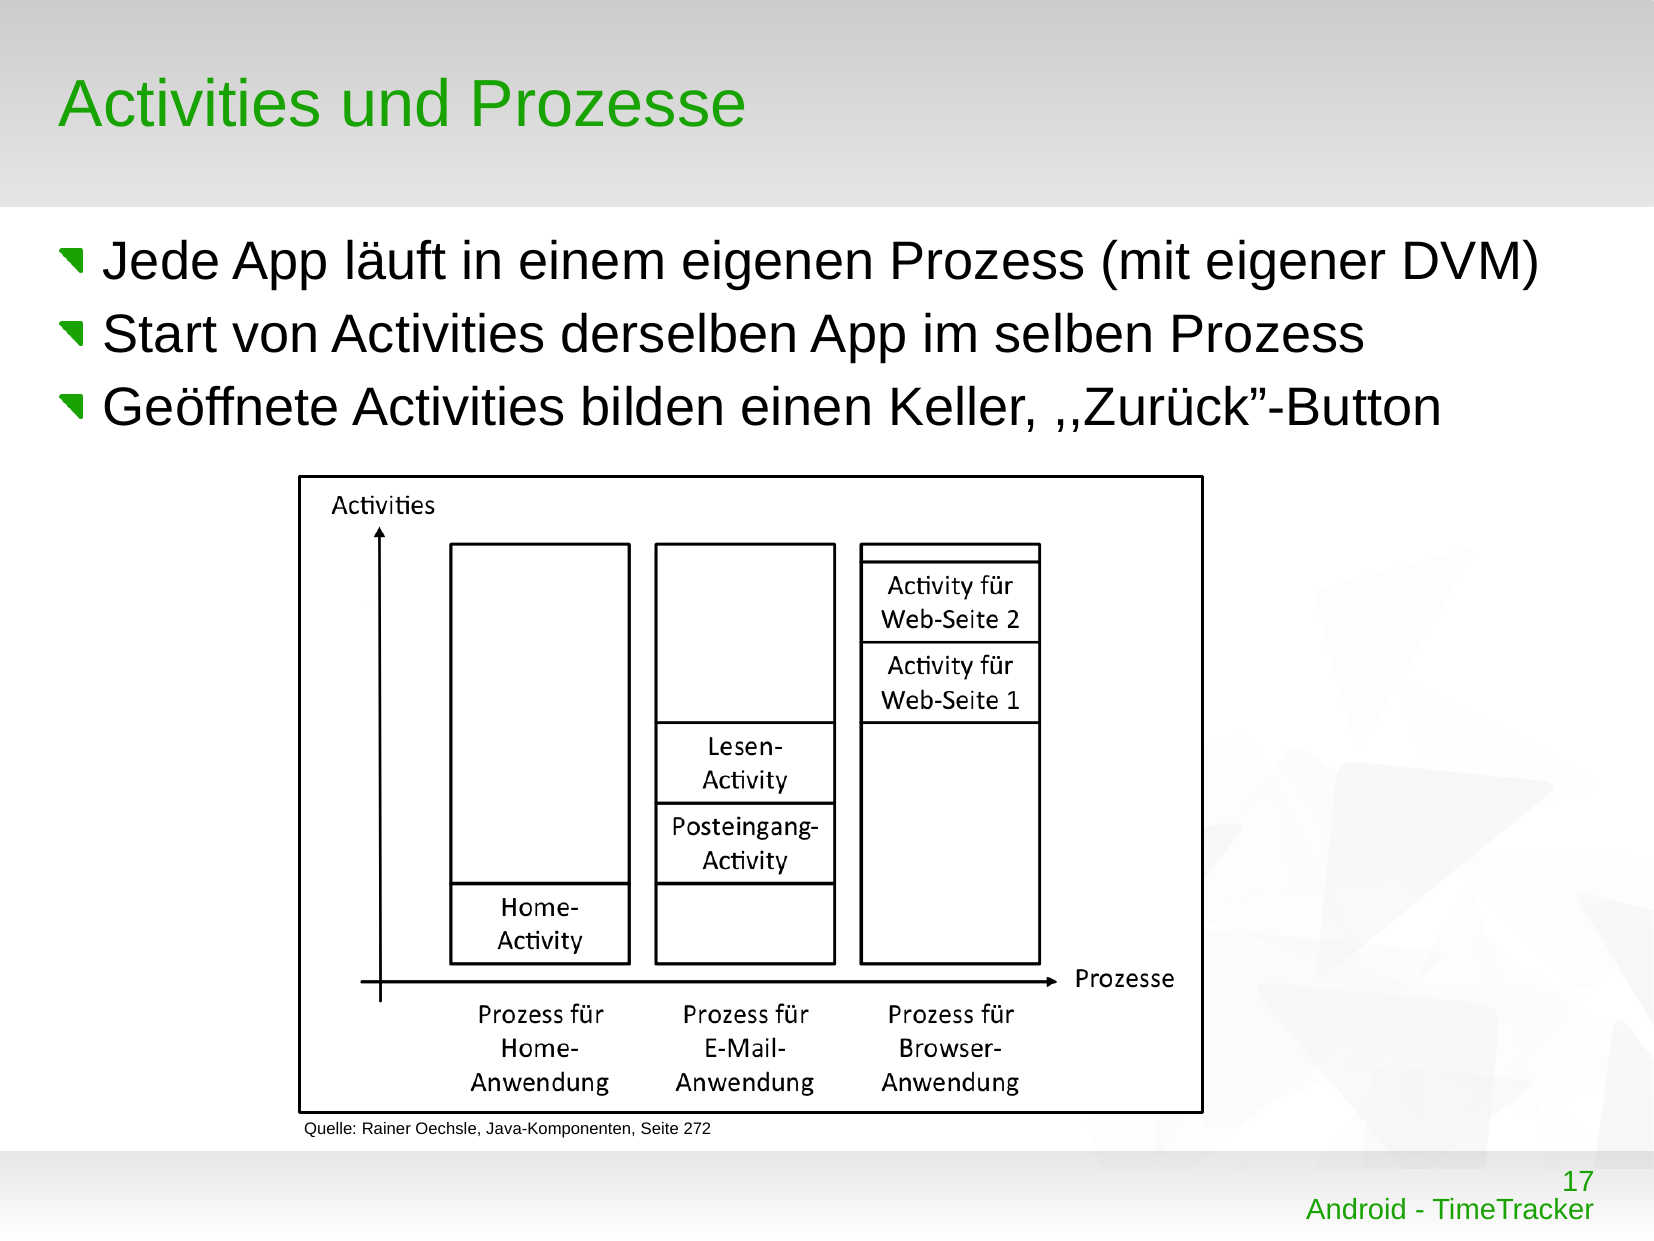

# Activities und Prozesse
Jede App läuft in einem eigenen Prozess (mit eigener DVM)
Start von Activities derselben App im selben Prozess
Geöffnete Activities bilden einen Keller, ,,Zurück”-Button
Quelle: Rainer Oechsle, Java-Komponenten, Seite 272
17
Android - TimeTracker